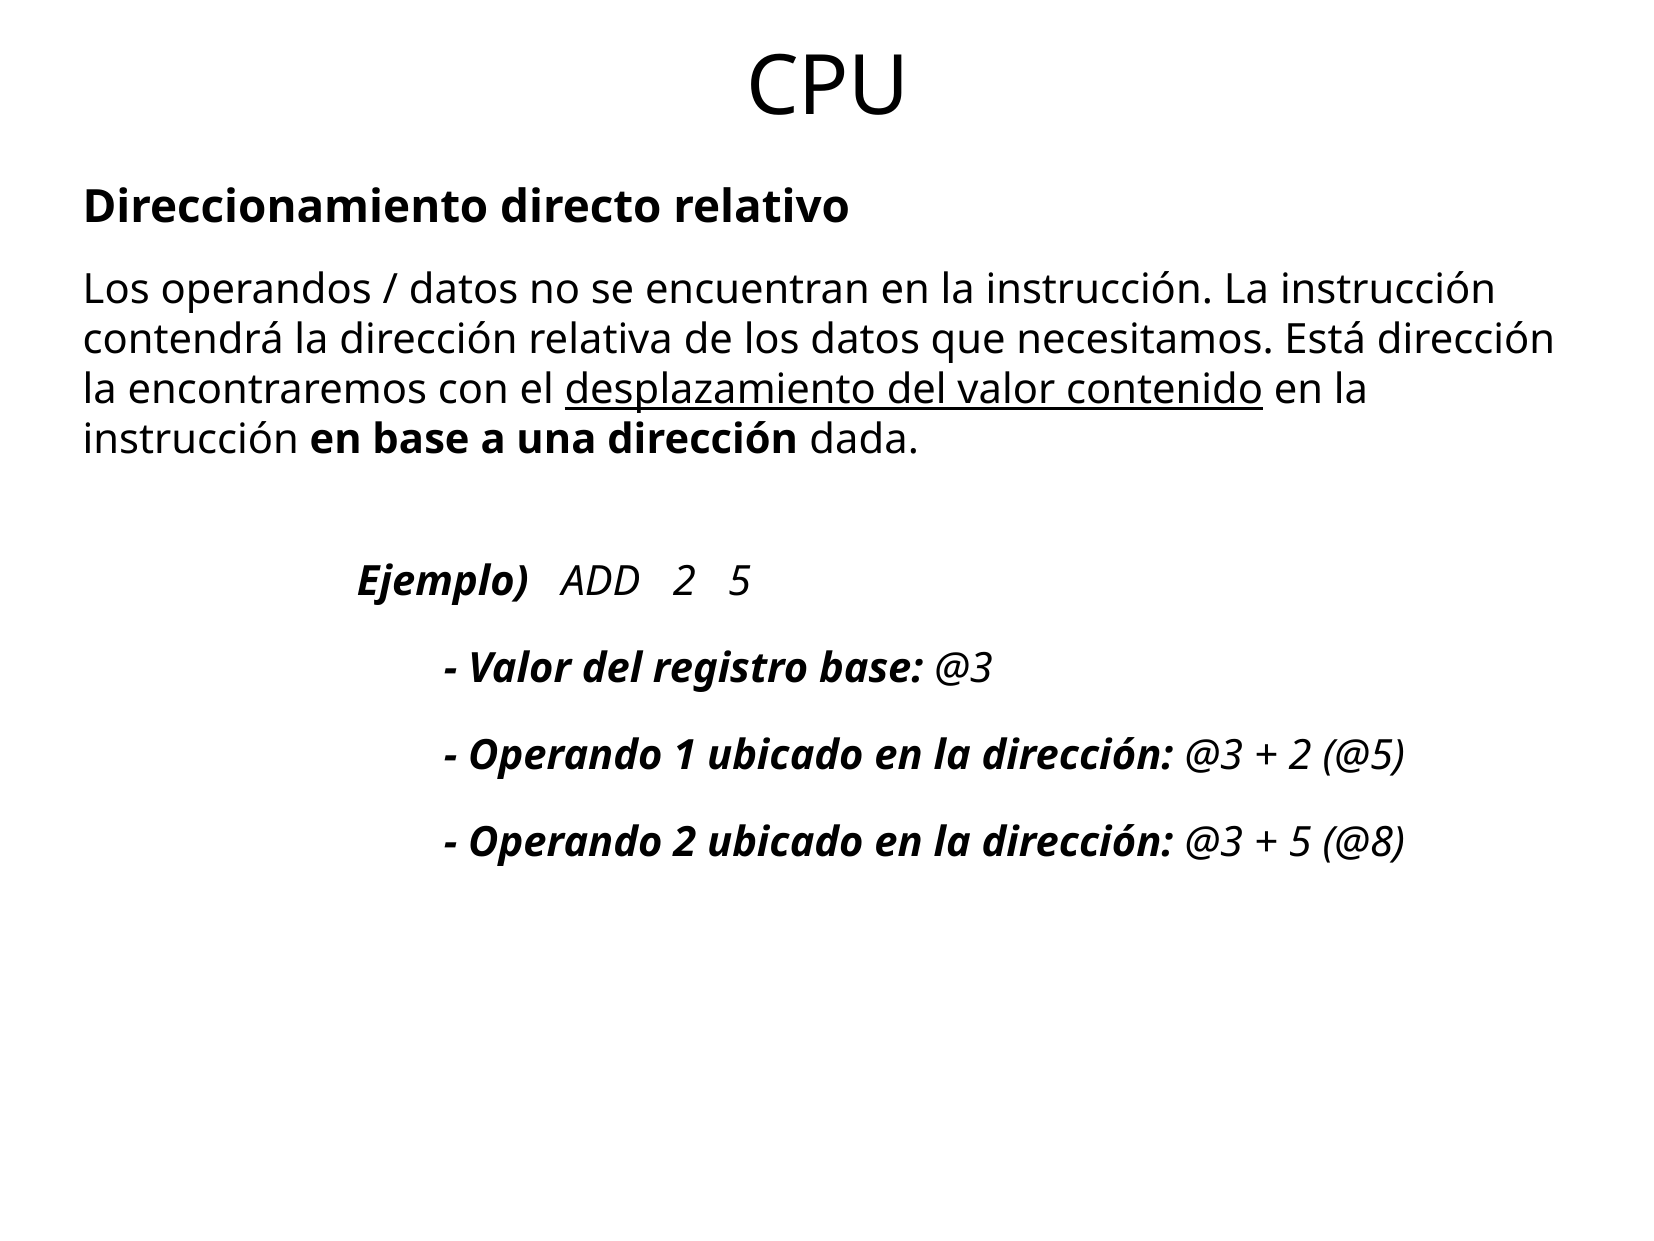

CPU
# Direccionamiento directo relativo
Los operandos / datos no se encuentran en la instrucción. La instrucción contendrá la dirección relativa de los datos que necesitamos. Está dirección la encontraremos con el desplazamiento del valor contenido en la instrucción en base a una dirección dada.
	 Ejemplo) ADD 2 5
- Valor del registro base: @3
- Operando 1 ubicado en la dirección: @3 + 2 (@5)
- Operando 2 ubicado en la dirección: @3 + 5 (@8)